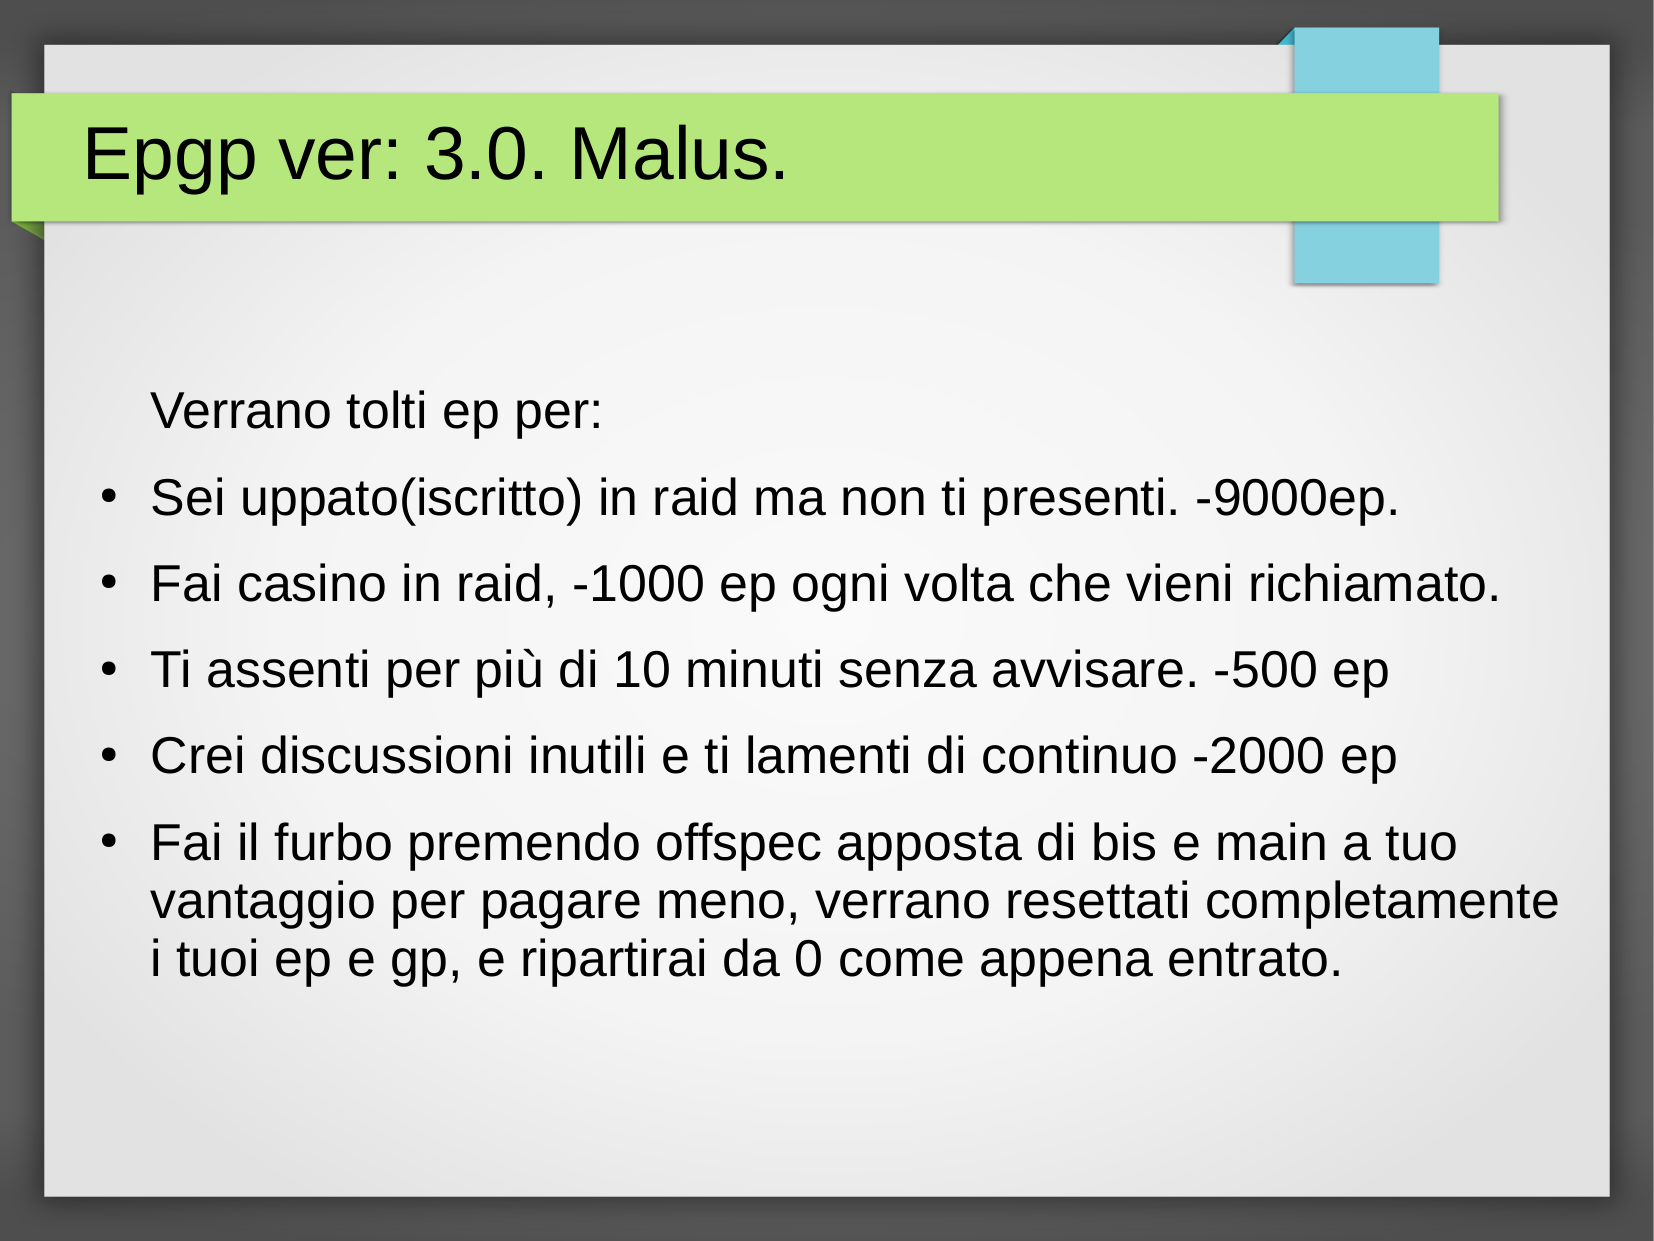

# Epgp ver: 3.0. Malus.
Verrano tolti ep per:
Sei uppato(iscritto) in raid ma non ti presenti. -9000ep.
Fai casino in raid, -1000 ep ogni volta che vieni richiamato.
Ti assenti per più di 10 minuti senza avvisare. -500 ep
Crei discussioni inutili e ti lamenti di continuo -2000 ep
Fai il furbo premendo offspec apposta di bis e main a tuo vantaggio per pagare meno, verrano resettati completamente i tuoi ep e gp, e ripartirai da 0 come appena entrato.